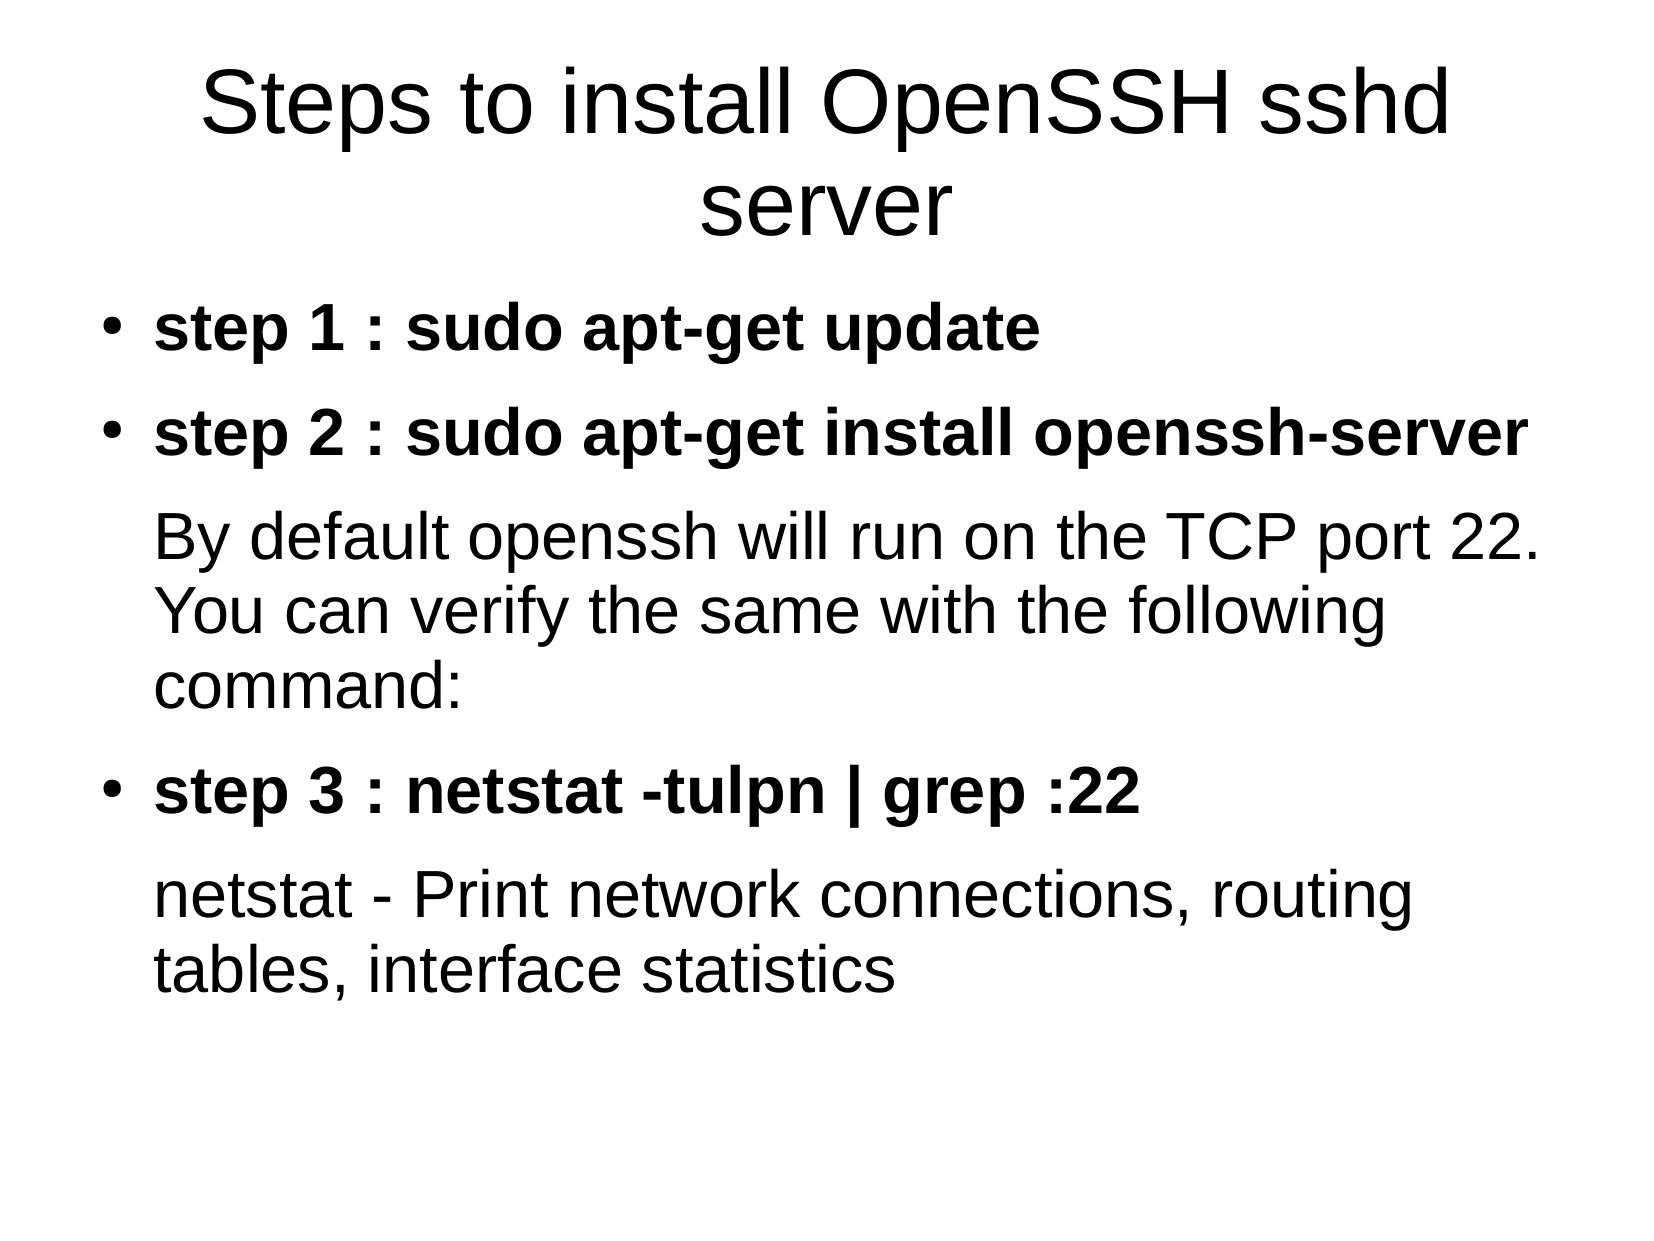

# Steps to install OpenSSH sshd server
step 1 : sudo apt-get update
step 2 : sudo apt-get install openssh-server
By default openssh will run on the TCP port 22. You can verify the same with the following command:
step 3 : netstat -tulpn | grep :22
netstat - Print network connections, routing tables, interface statistics